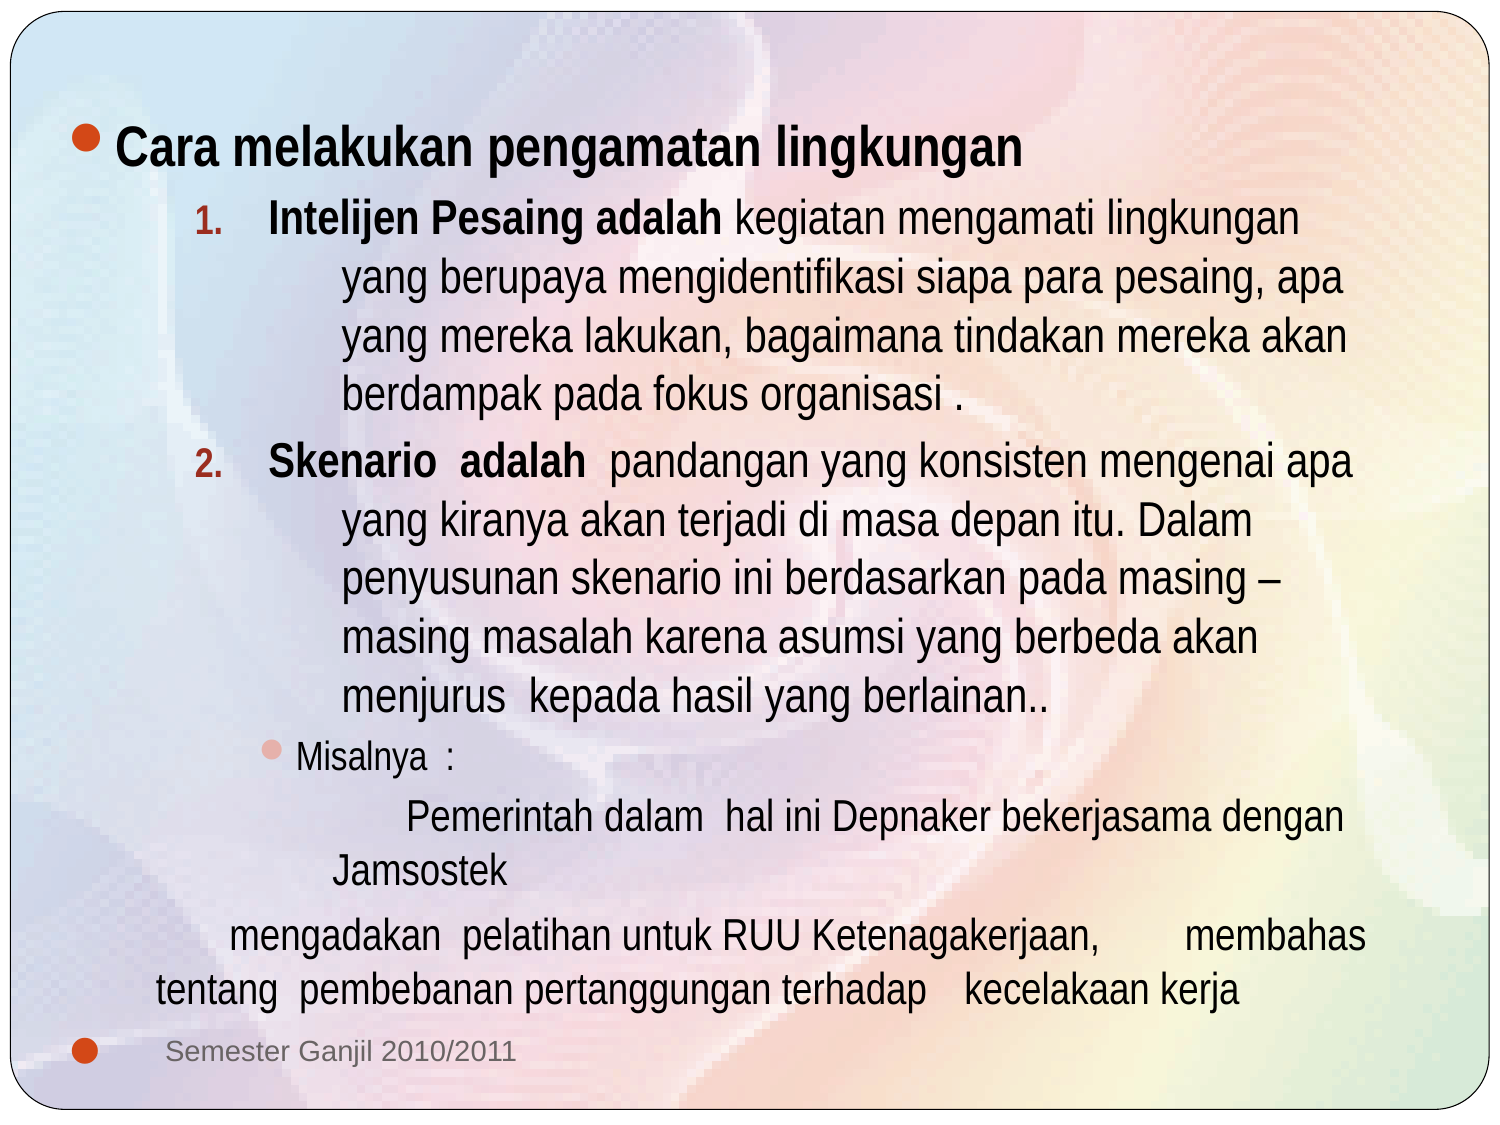

# Cara melakukan pengamatan lingkungan
Intelijen Pesaing adalah kegiatan mengamati lingkungan yang berupaya mengidentifikasi siapa para pesaing, apa yang mereka lakukan, bagaimana tindakan mereka akan berdampak pada fokus organisasi .
Skenario adalah pandangan yang konsisten mengenai apa yang kiranya akan terjadi di masa depan itu. Dalam penyusunan skenario ini berdasarkan pada masing – masing masalah karena asumsi yang berbeda akan menjurus kepada hasil yang berlainan..
Misalnya :
	Pemerintah dalam hal ini Depnaker bekerjasama dengan Jamsostek
		mengadakan pelatihan untuk RUU Ketenagakerjaan, 			membahas tentang pembebanan pertanggungan terhadap 		kecelakaan kerja
Semester Ganjil 2010/2011